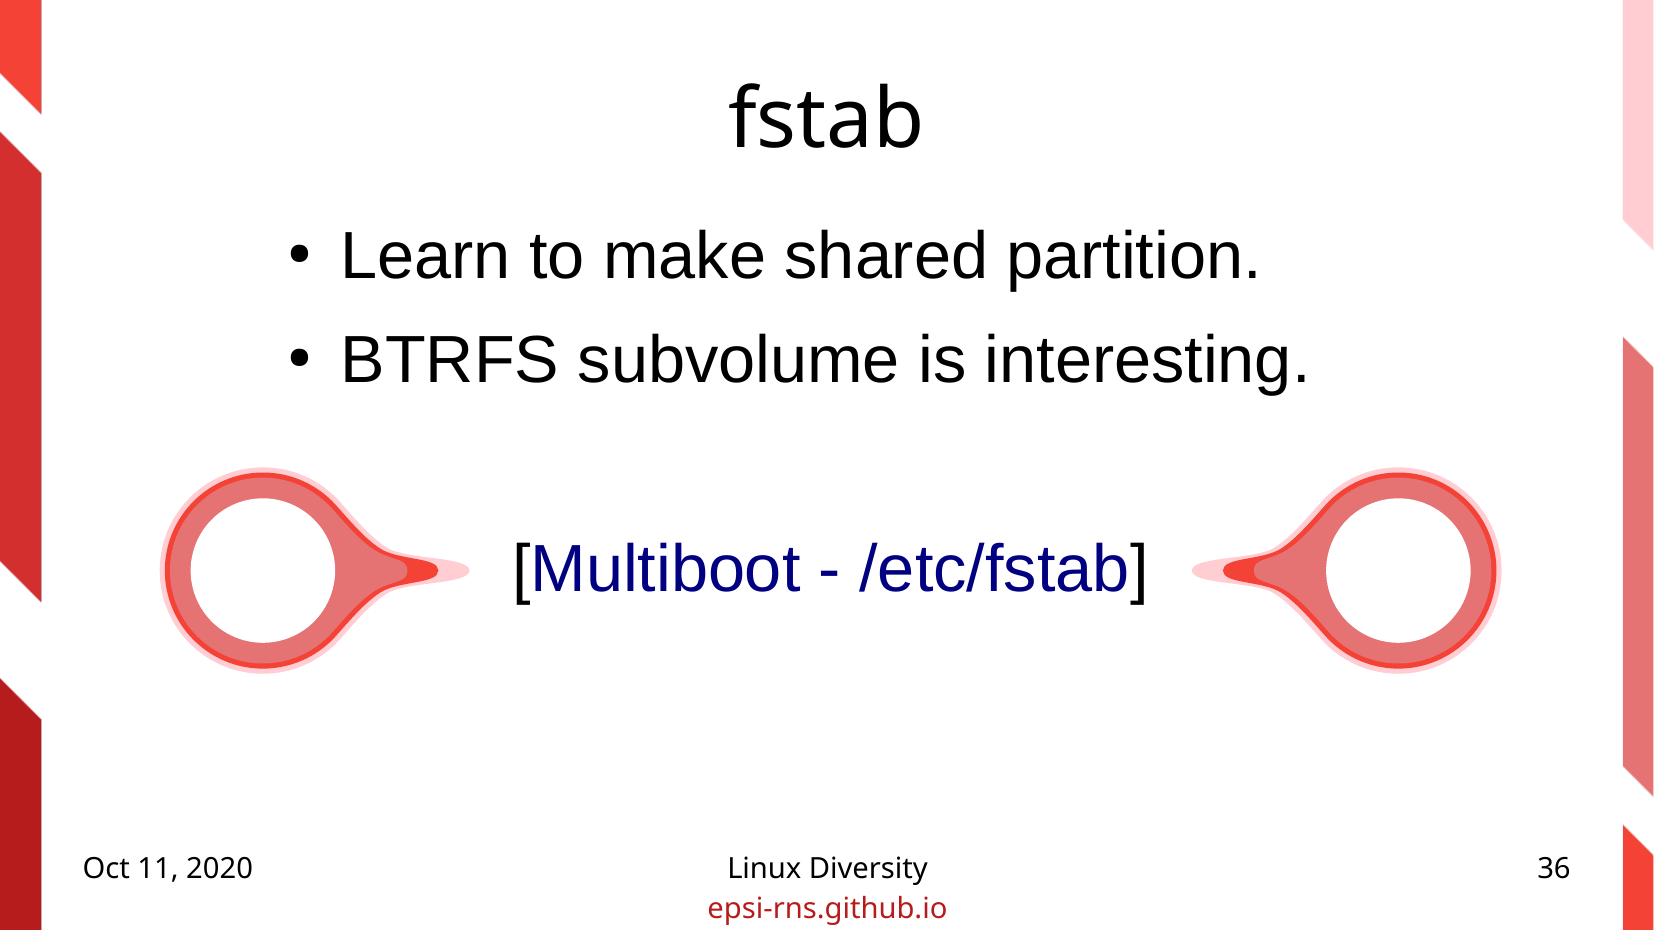

# fstab
Learn to make shared partition.
BTRFS subvolume is interesting.
[Multiboot - /etc/fstab]
Oct 11, 2020
Linux Diversity
36